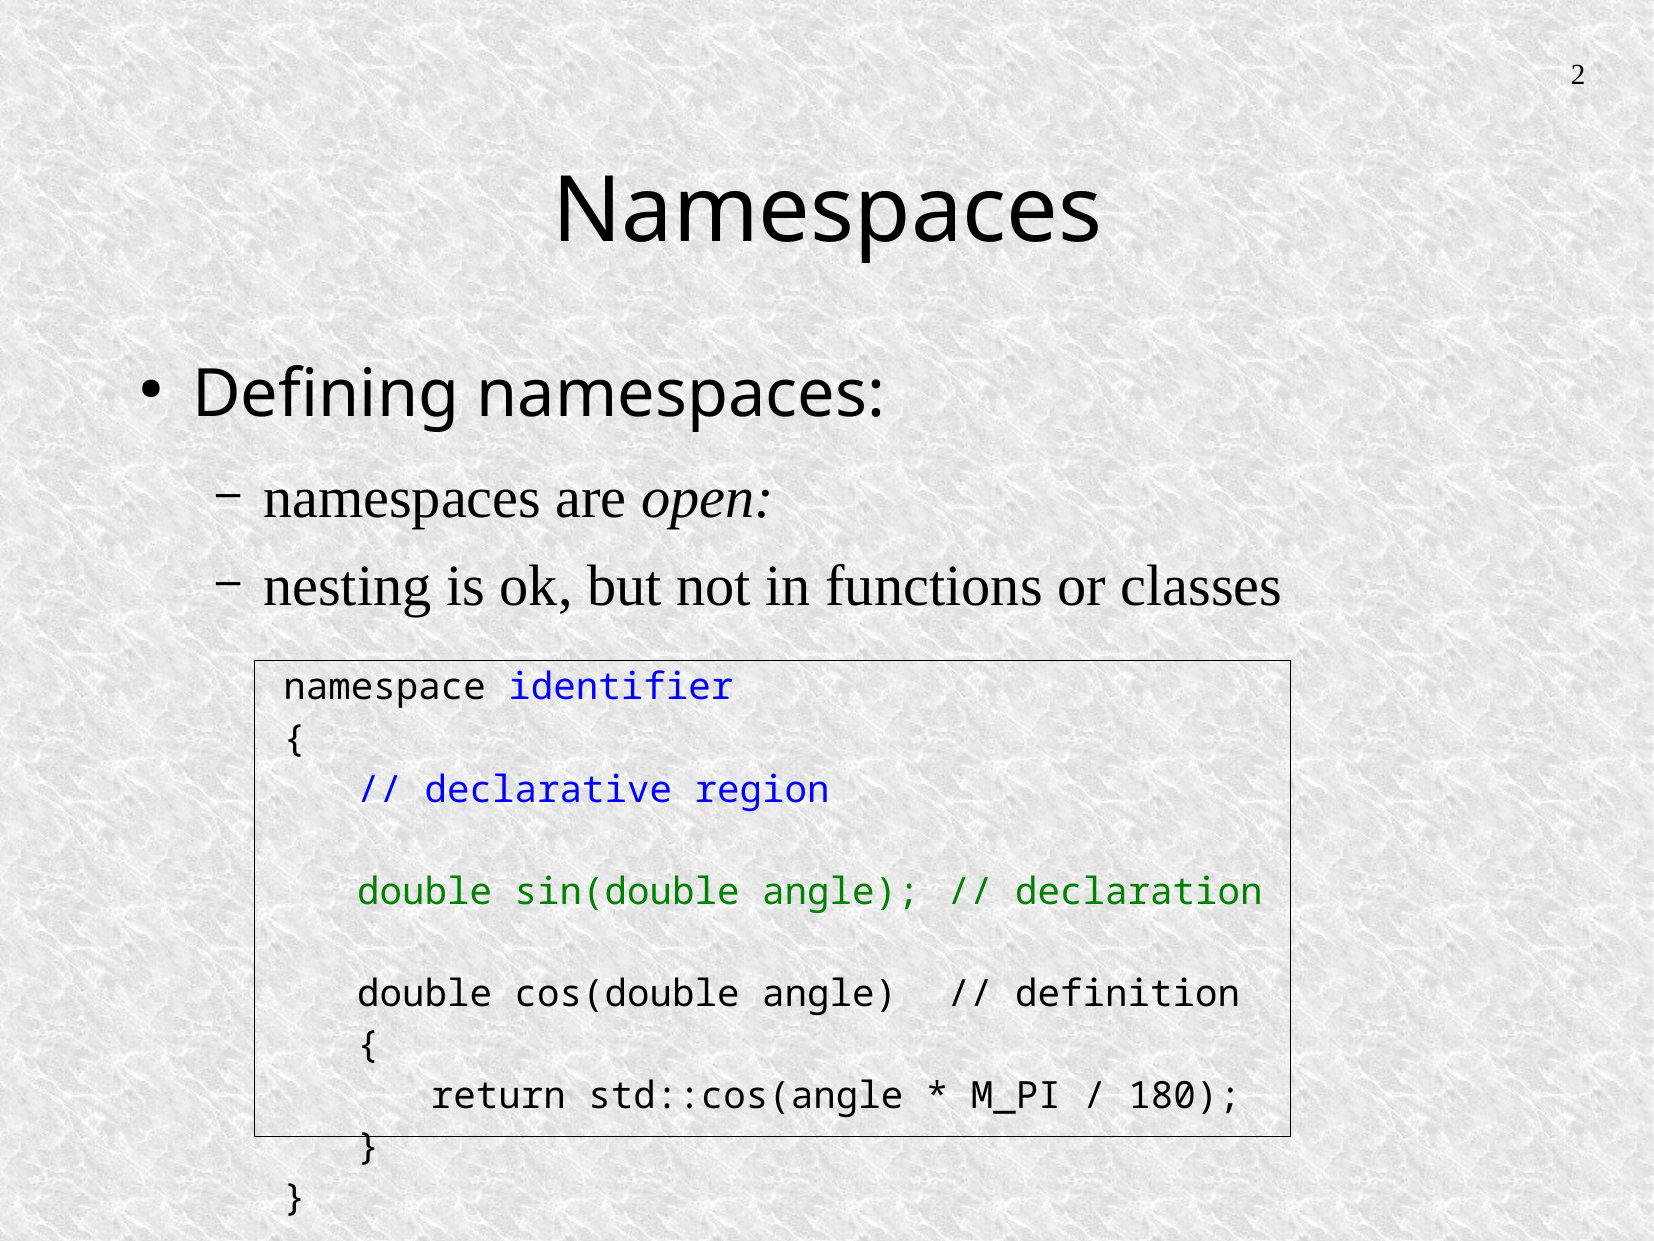

2
# Namespaces
Defining namespaces:
namespaces are open:
nesting is ok, but not in functions or classes
namespace identifier
{
	// declarative region
	double sin(double angle);	// declaration
	double cos(double angle)	// definition
	{
		return std::cos(angle * M_PI / 180);
	}
}